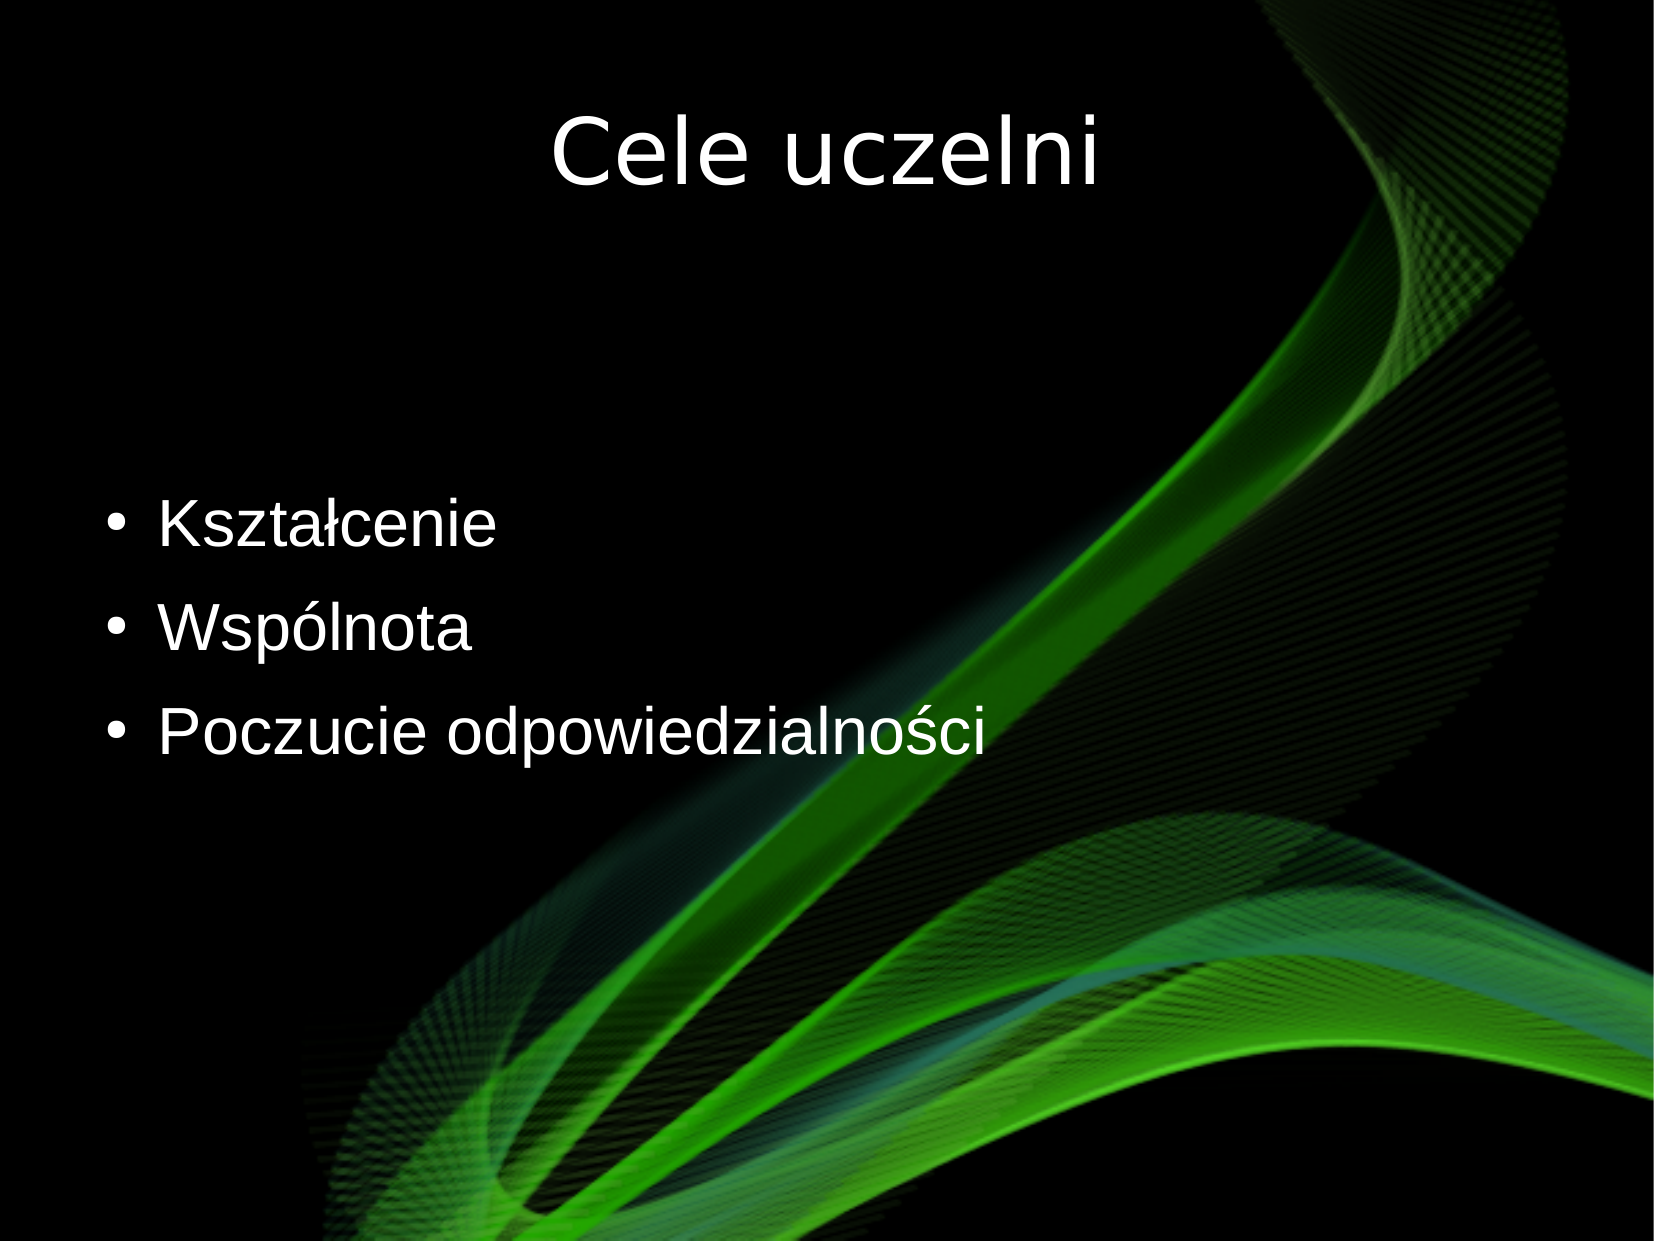

# Cele uczelni
Kształcenie
Wspólnota
Poczucie odpowiedzialności